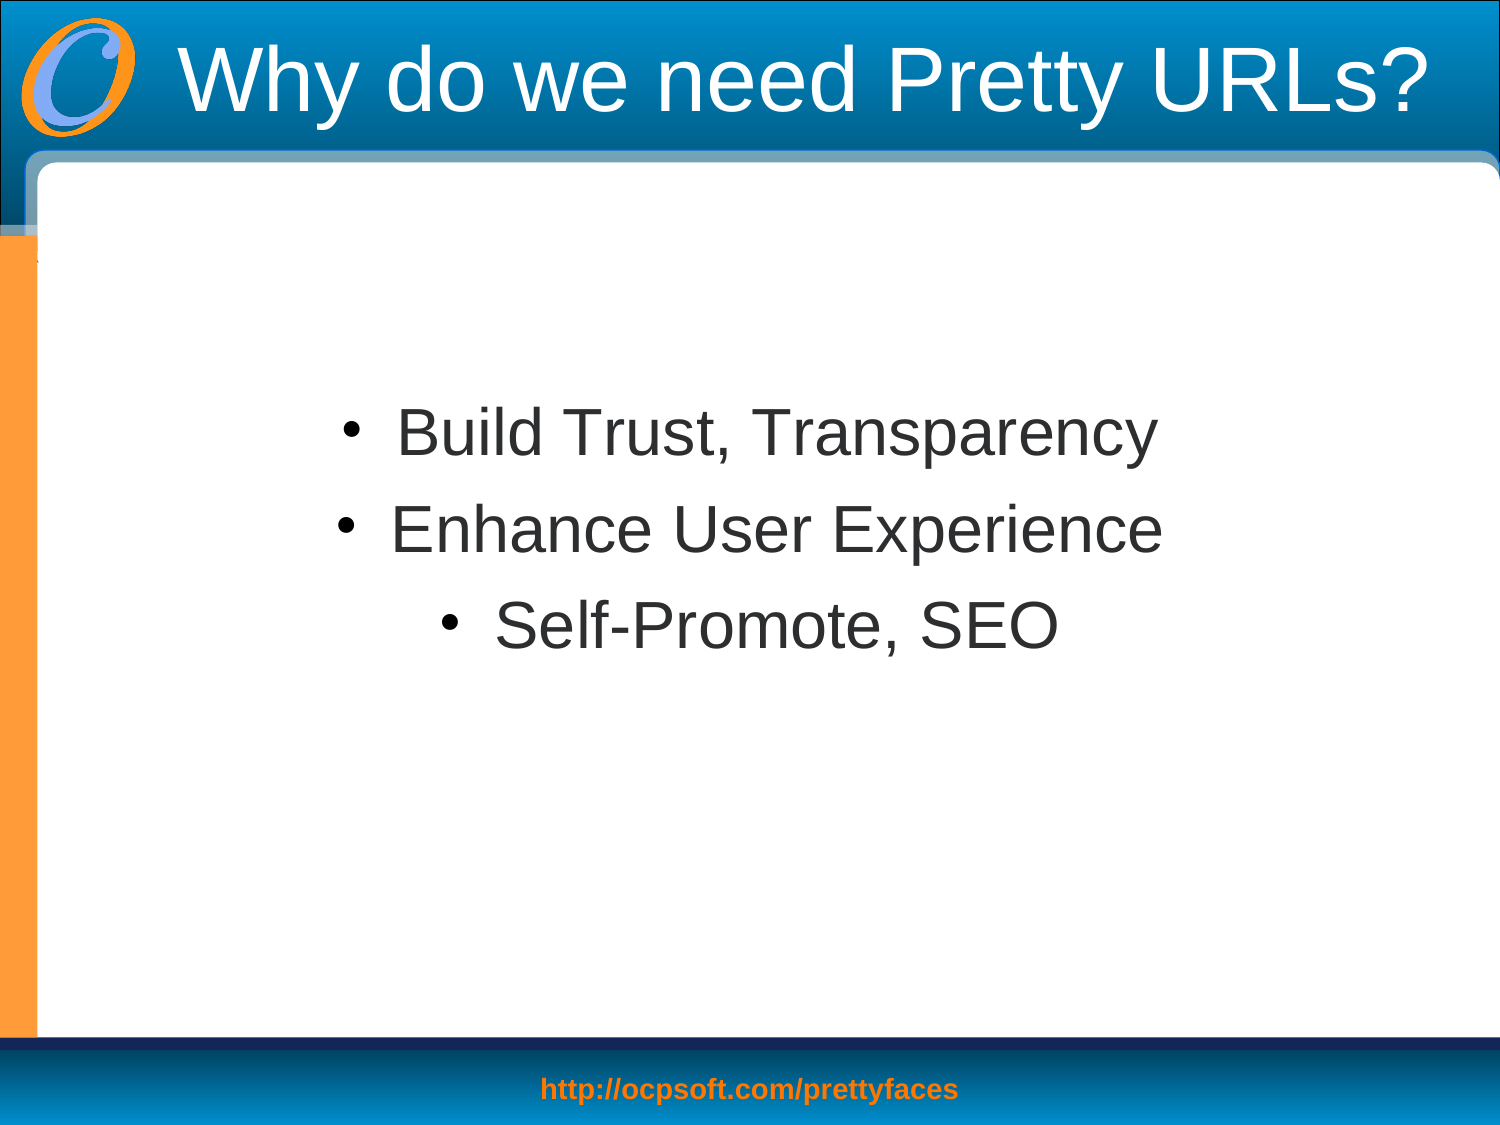

# Why do we need Pretty URLs?
Build Trust, Transparency
Enhance User Experience
Self-Promote, SEO